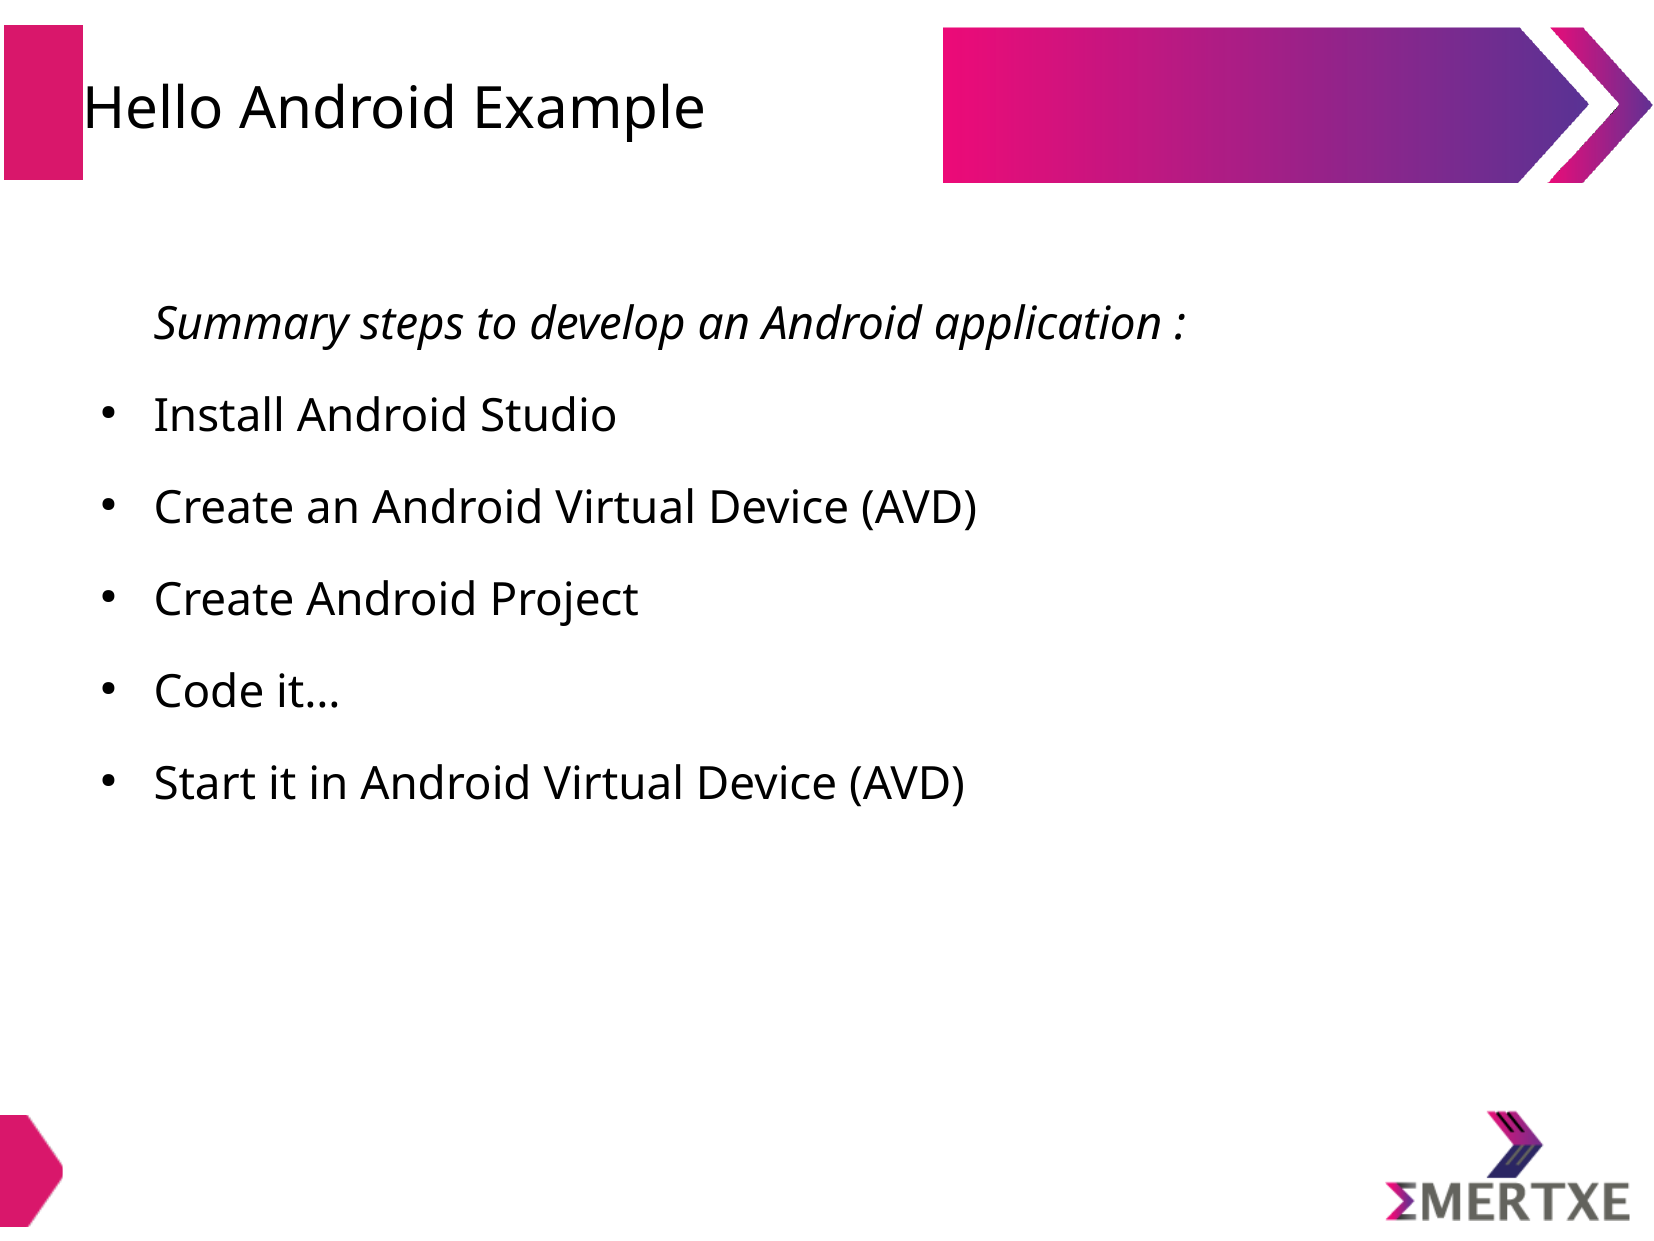

# Hello Android Example
Summary steps to develop an Android application :
Install Android Studio
Create an Android Virtual Device (AVD)
Create Android Project
Code it…
Start it in Android Virtual Device (AVD)